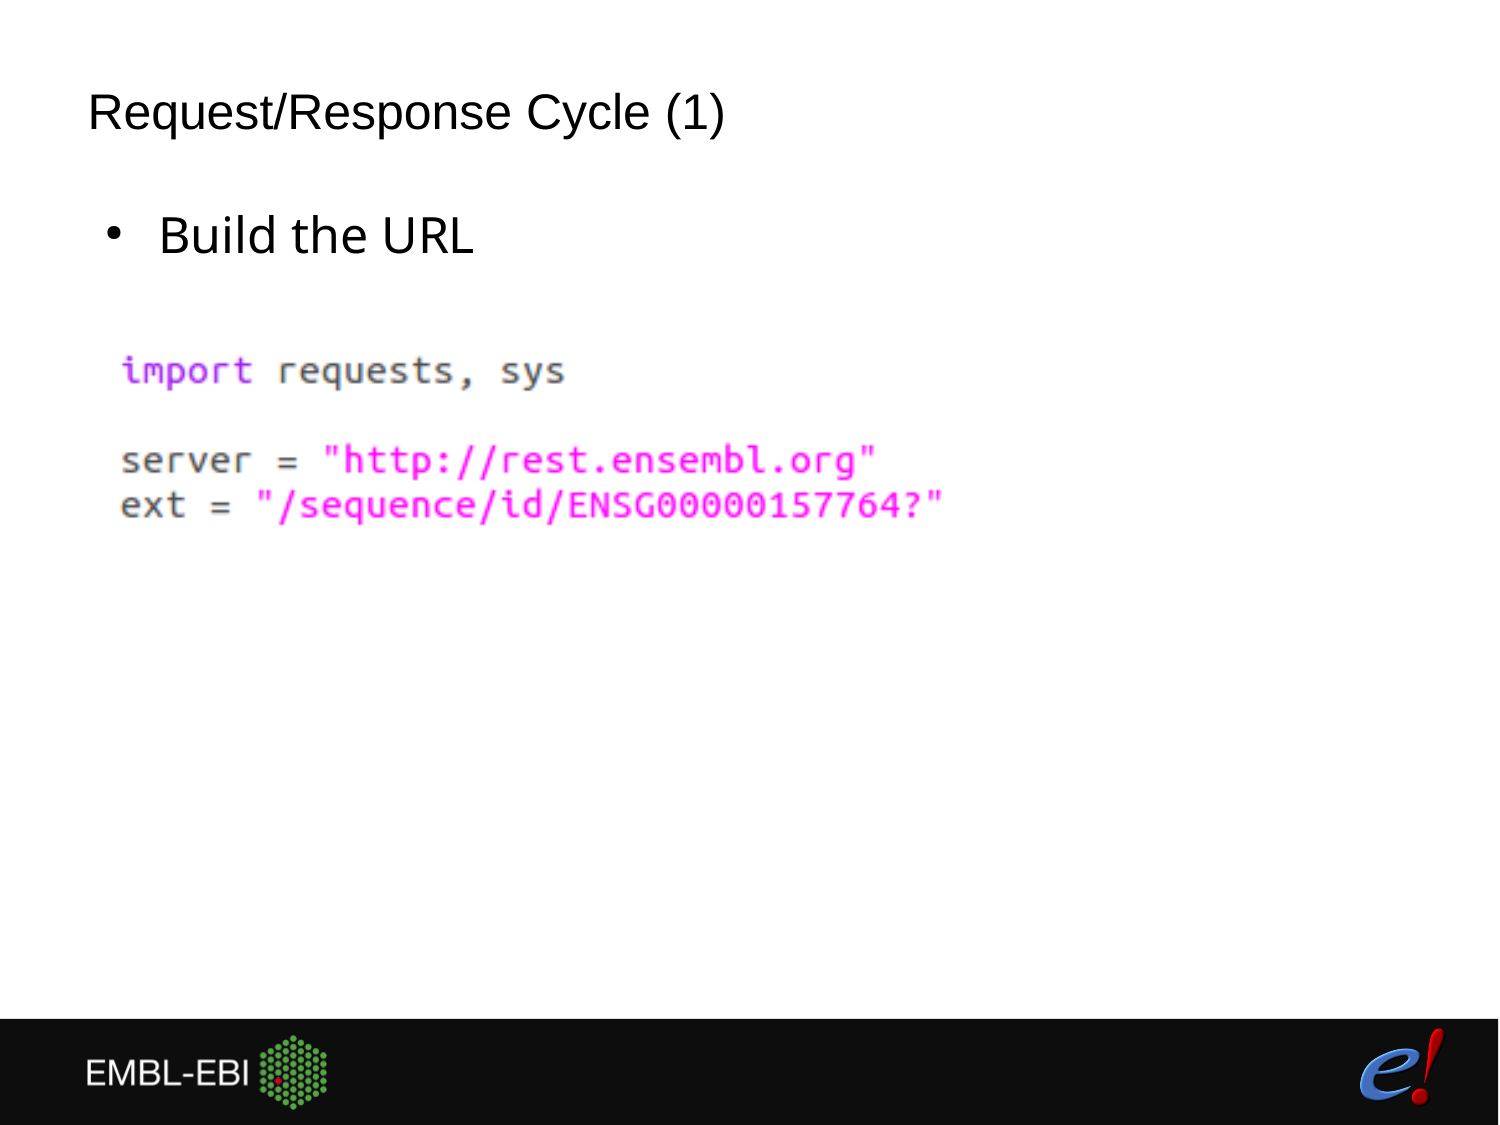

# Request/Response Cycle (1)
Build the URL